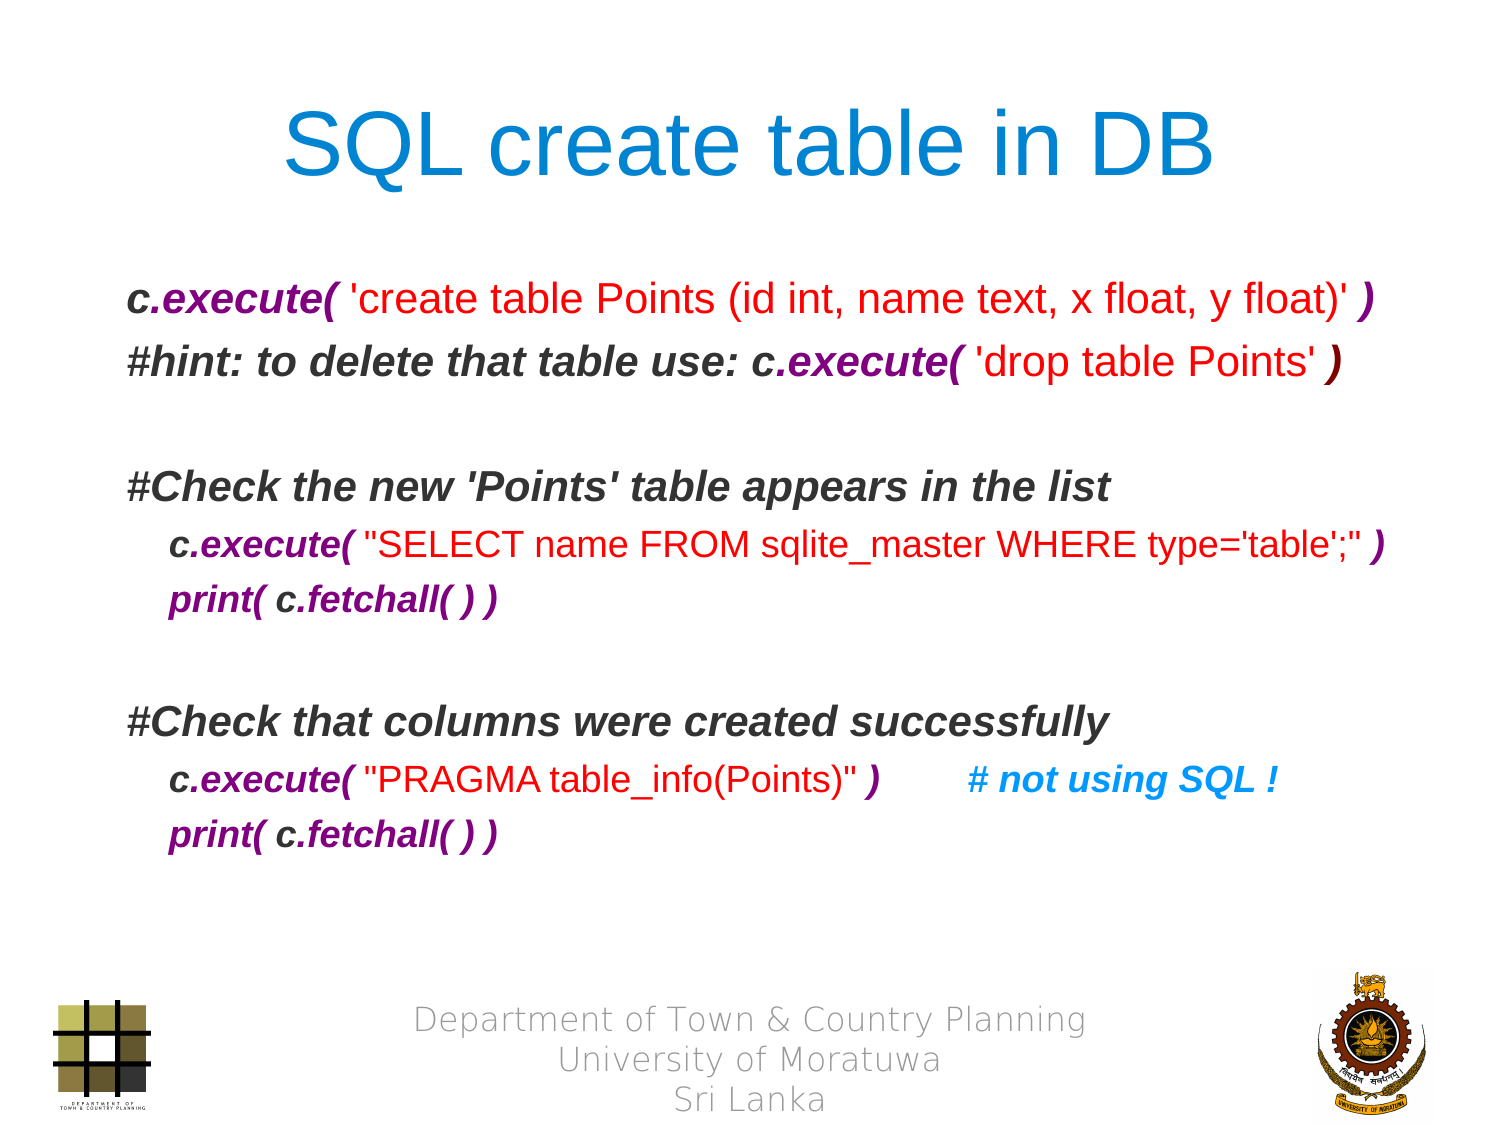

# SQL create table in DB
c.execute( 'create table Points (id int, name text, x float, y float)' )
#hint: to delete that table use: c.execute( 'drop table Points' )
#Check the new 'Points' table appears in the list
c.execute( "SELECT name FROM sqlite_master WHERE type='table';" )
print( c.fetchall( ) )
#Check that columns were created successfully
c.execute( "PRAGMA table_info(Points)" ) 	# not using SQL !
print( c.fetchall( ) )